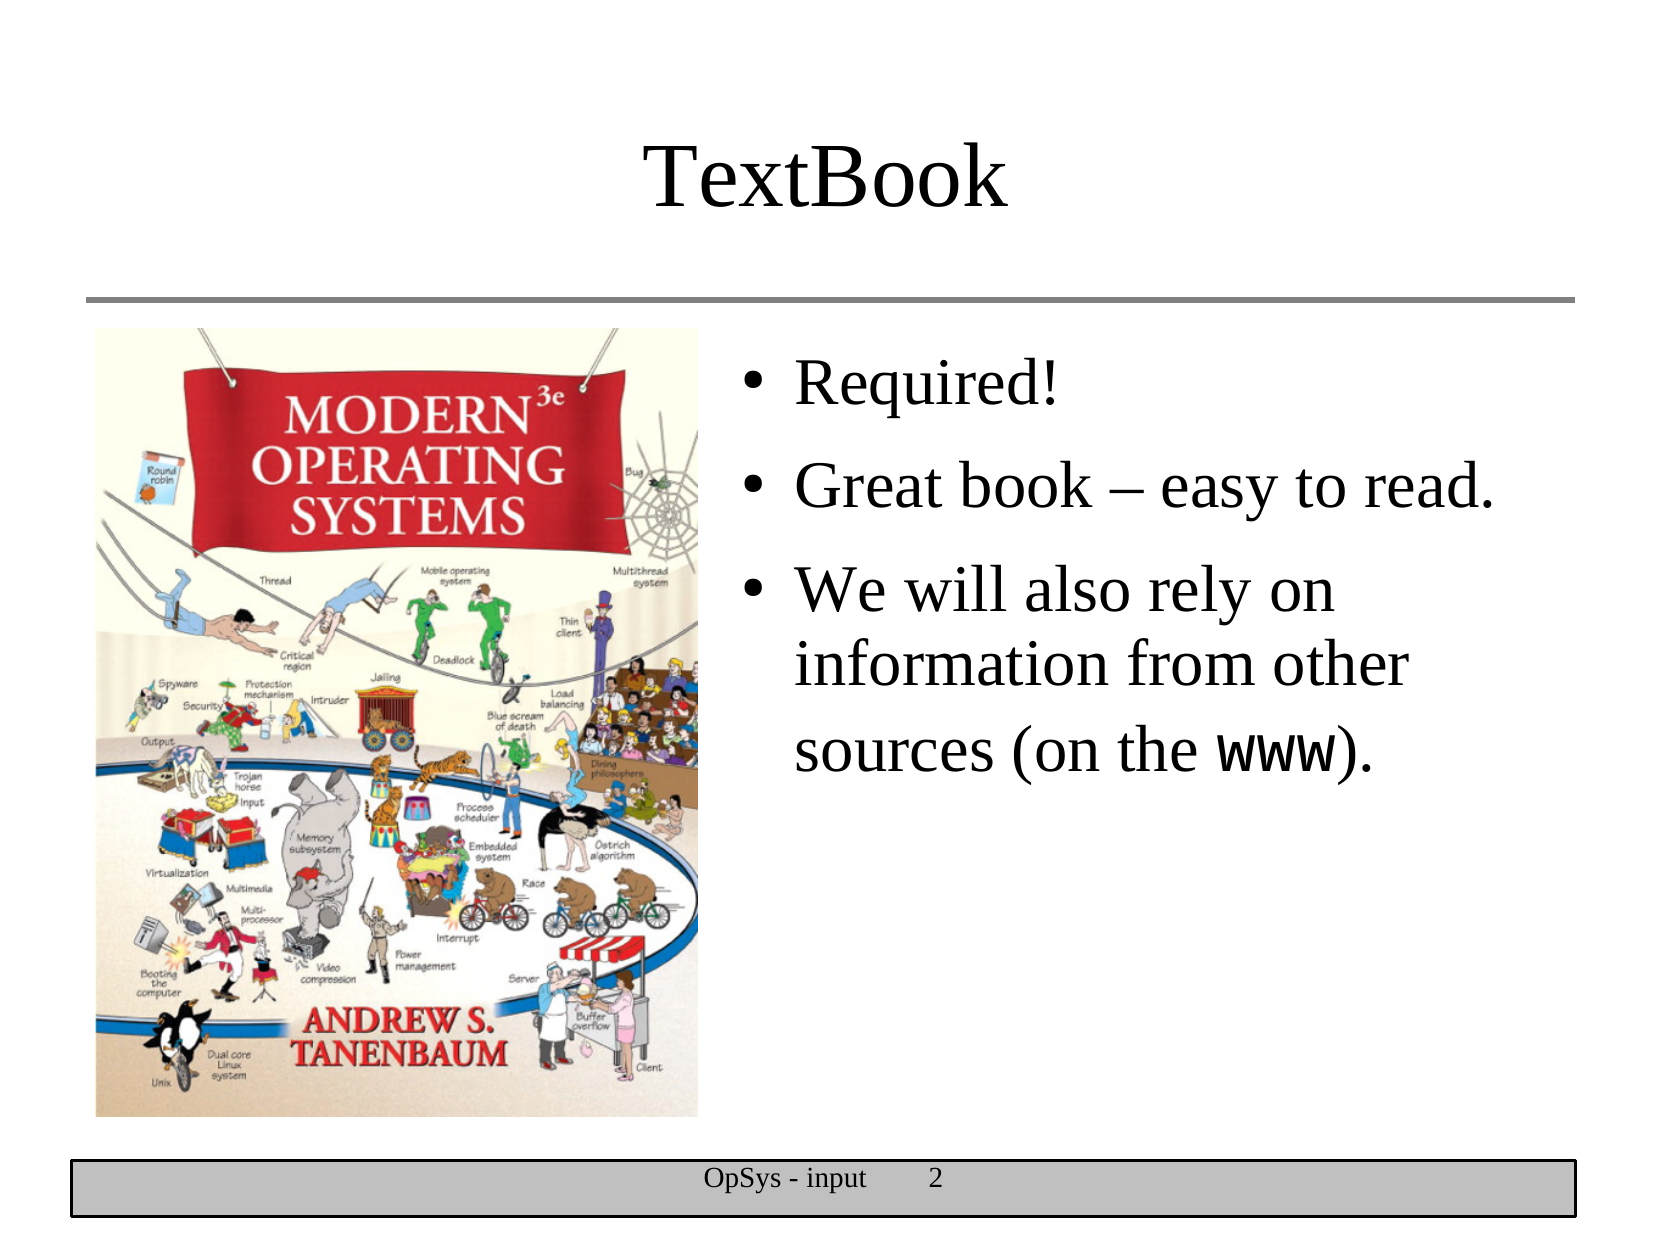

# TextBook
Required!
Great book – easy to read.
We will also rely on information from other sources (on the www).